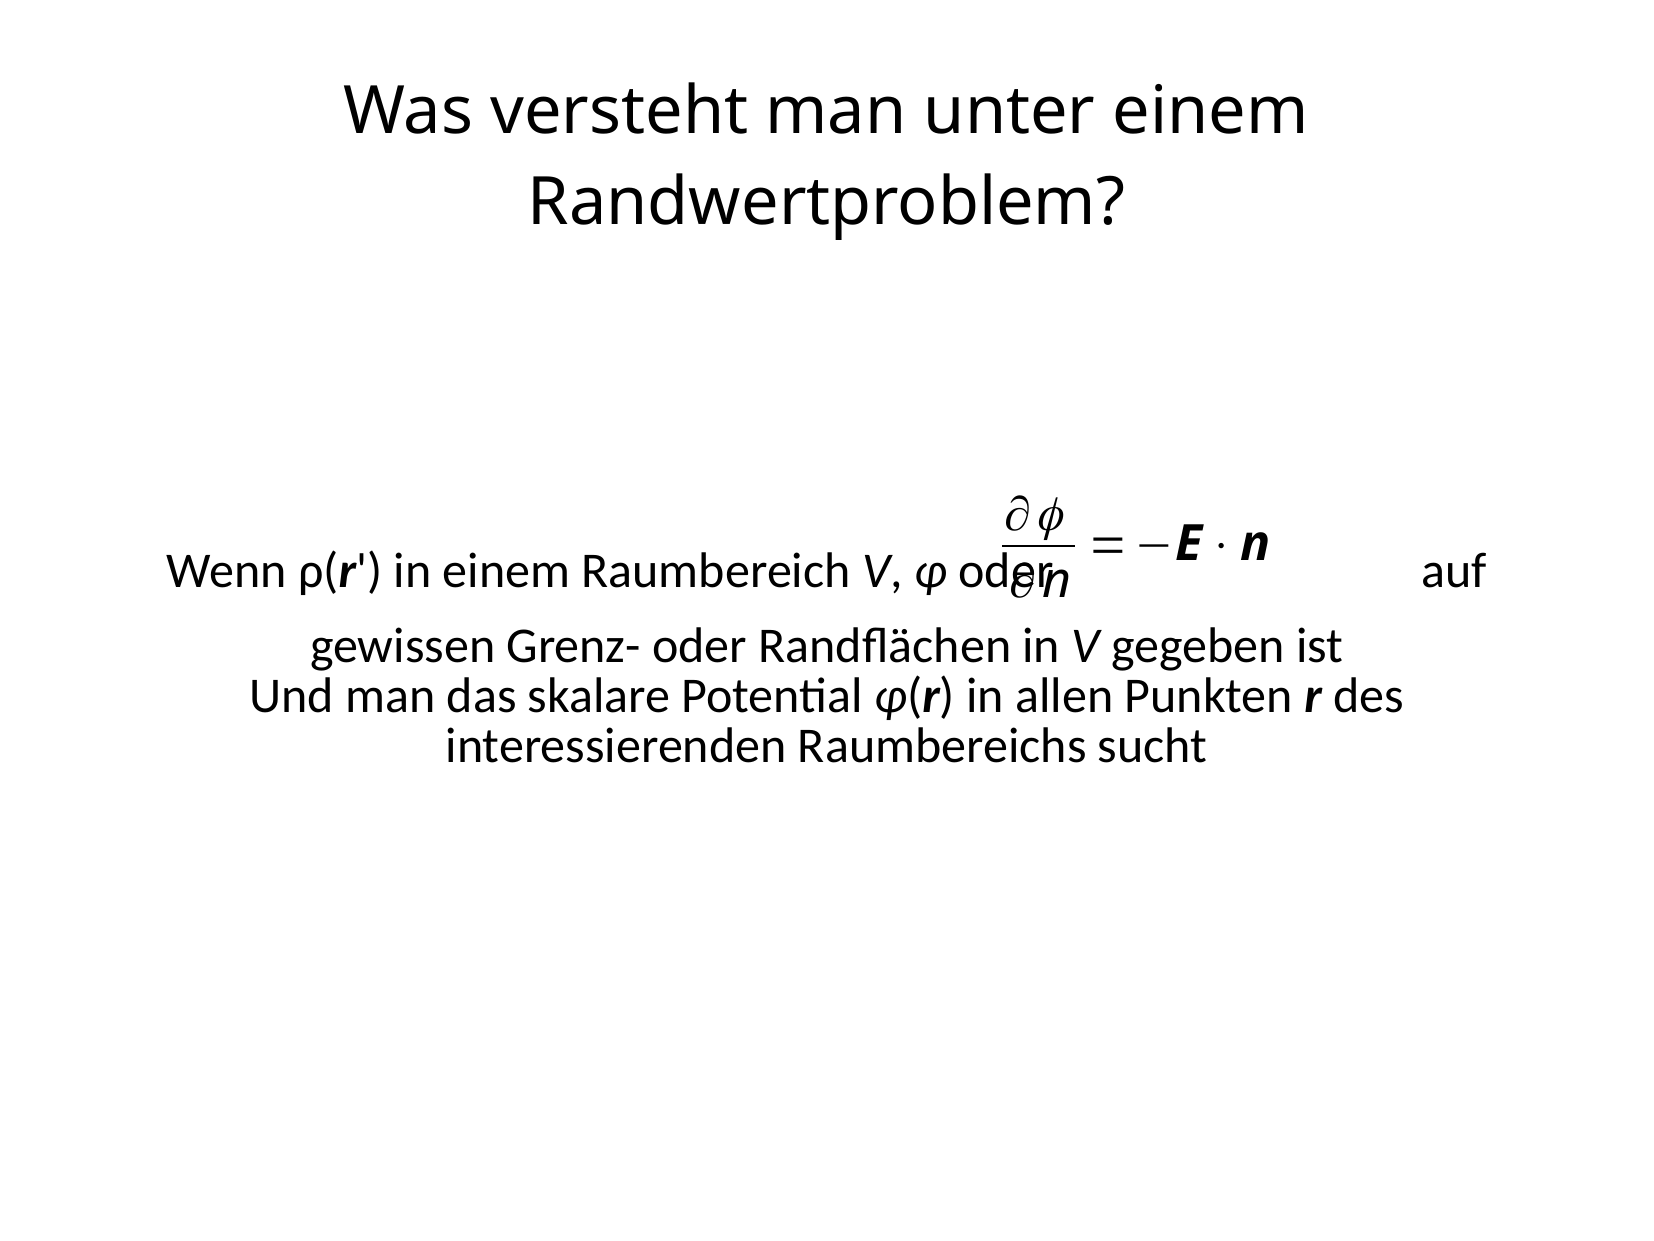

# Was versteht man unter einem Randwertproblem?
Wenn ρ(r') in einem Raumbereich V, φ oder					auf gewissen Grenz- oder Randflächen in V gegeben ist
Und man das skalare Potential φ(r) in allen Punkten r des interessierenden Raumbereichs sucht